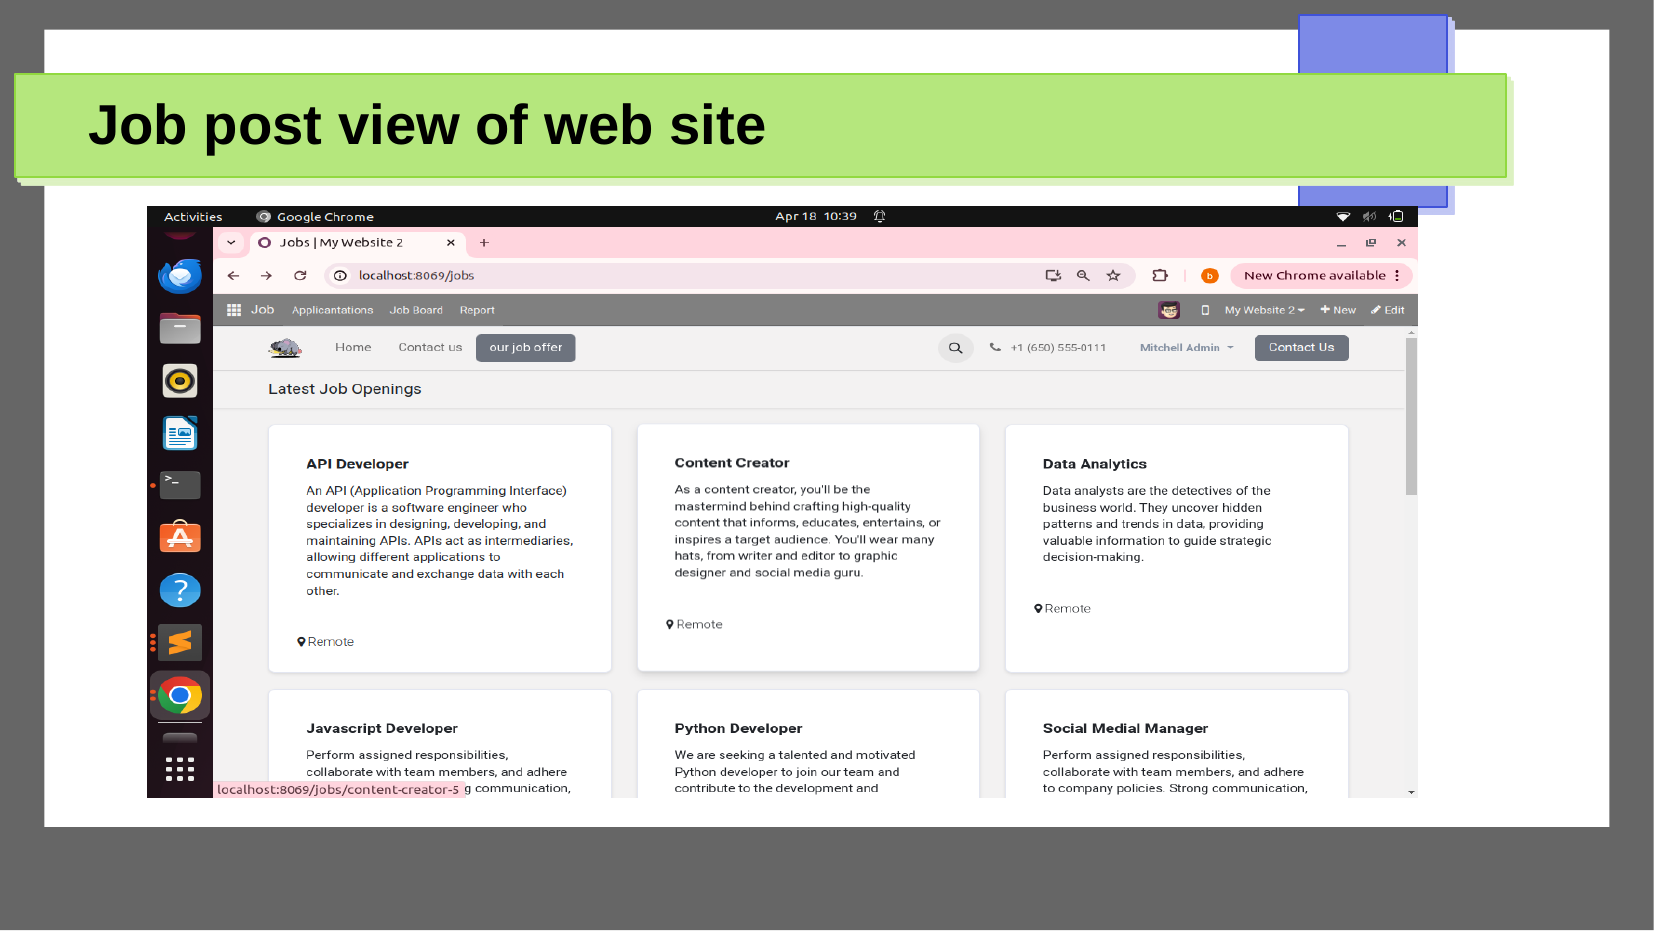

# Job post view of web site